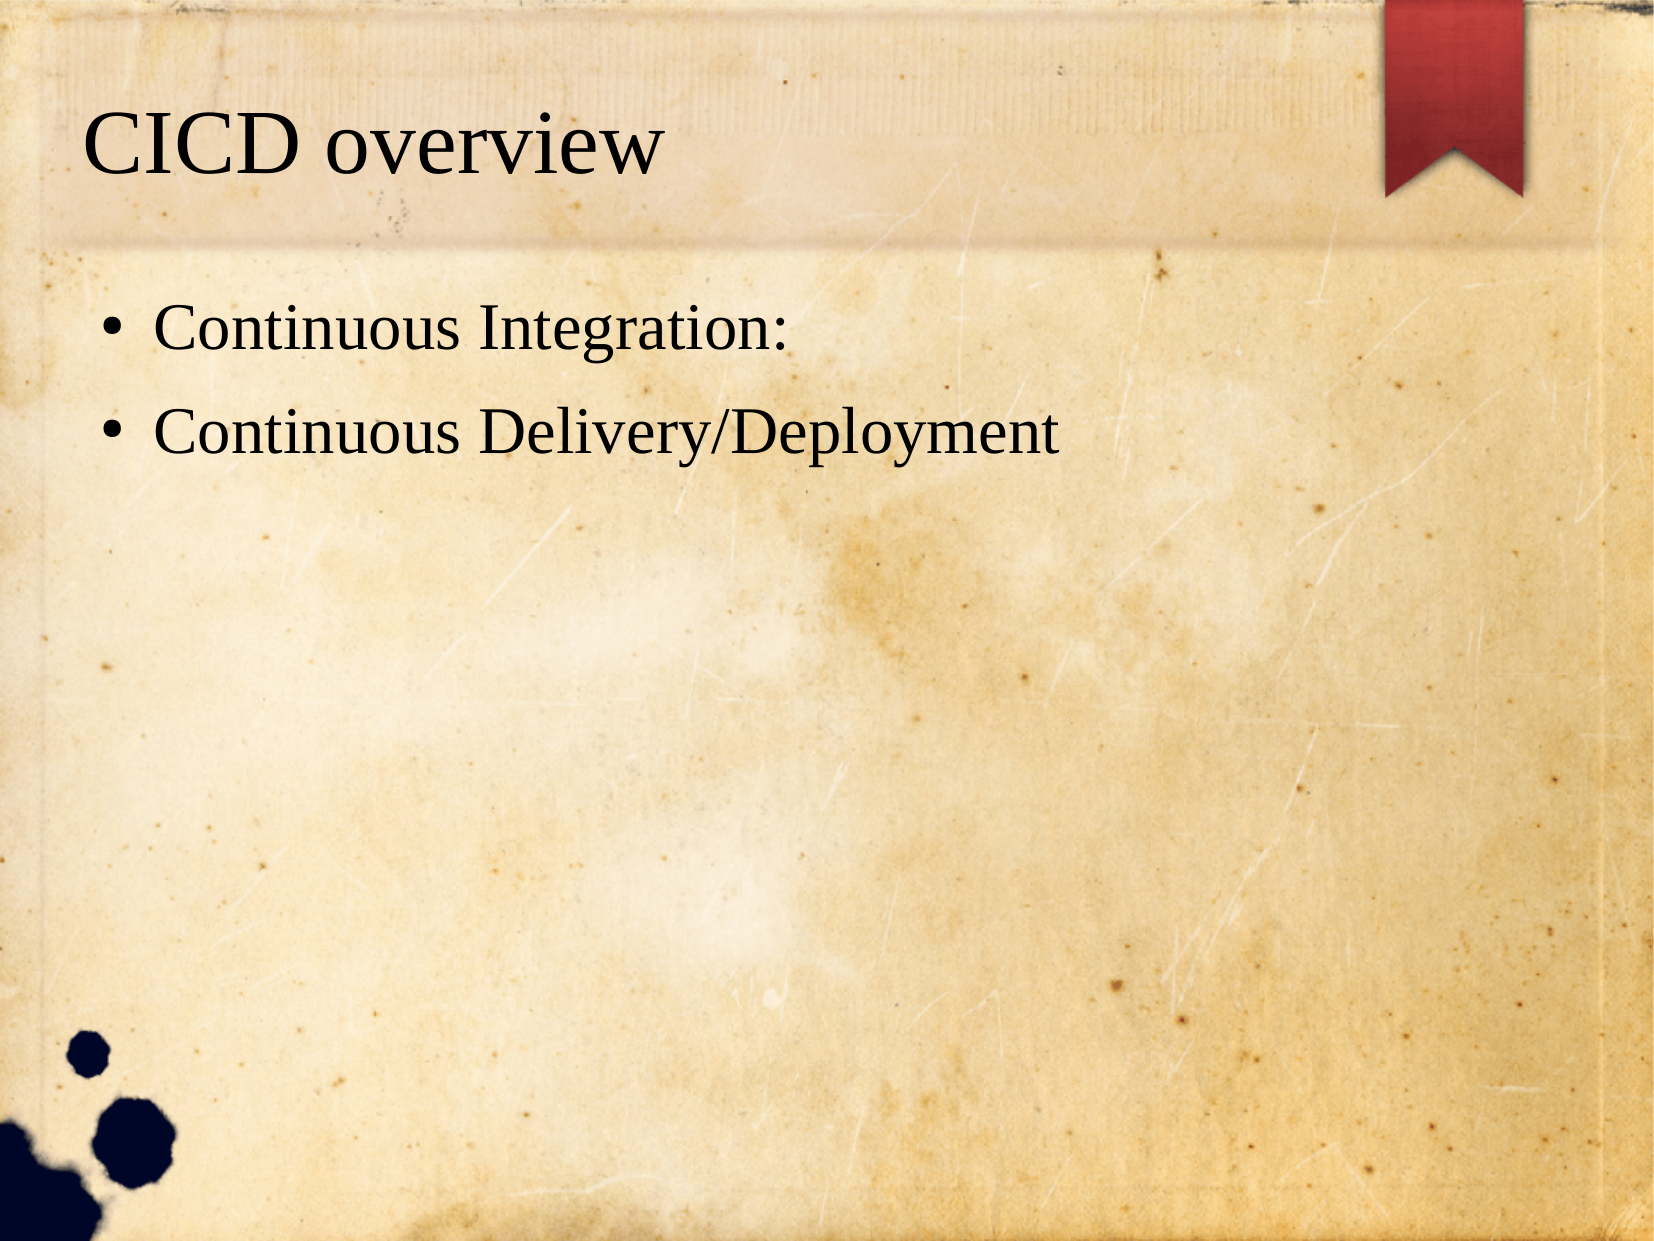

# CICD overview
Continuous Integration:
Continuous Delivery/Deployment